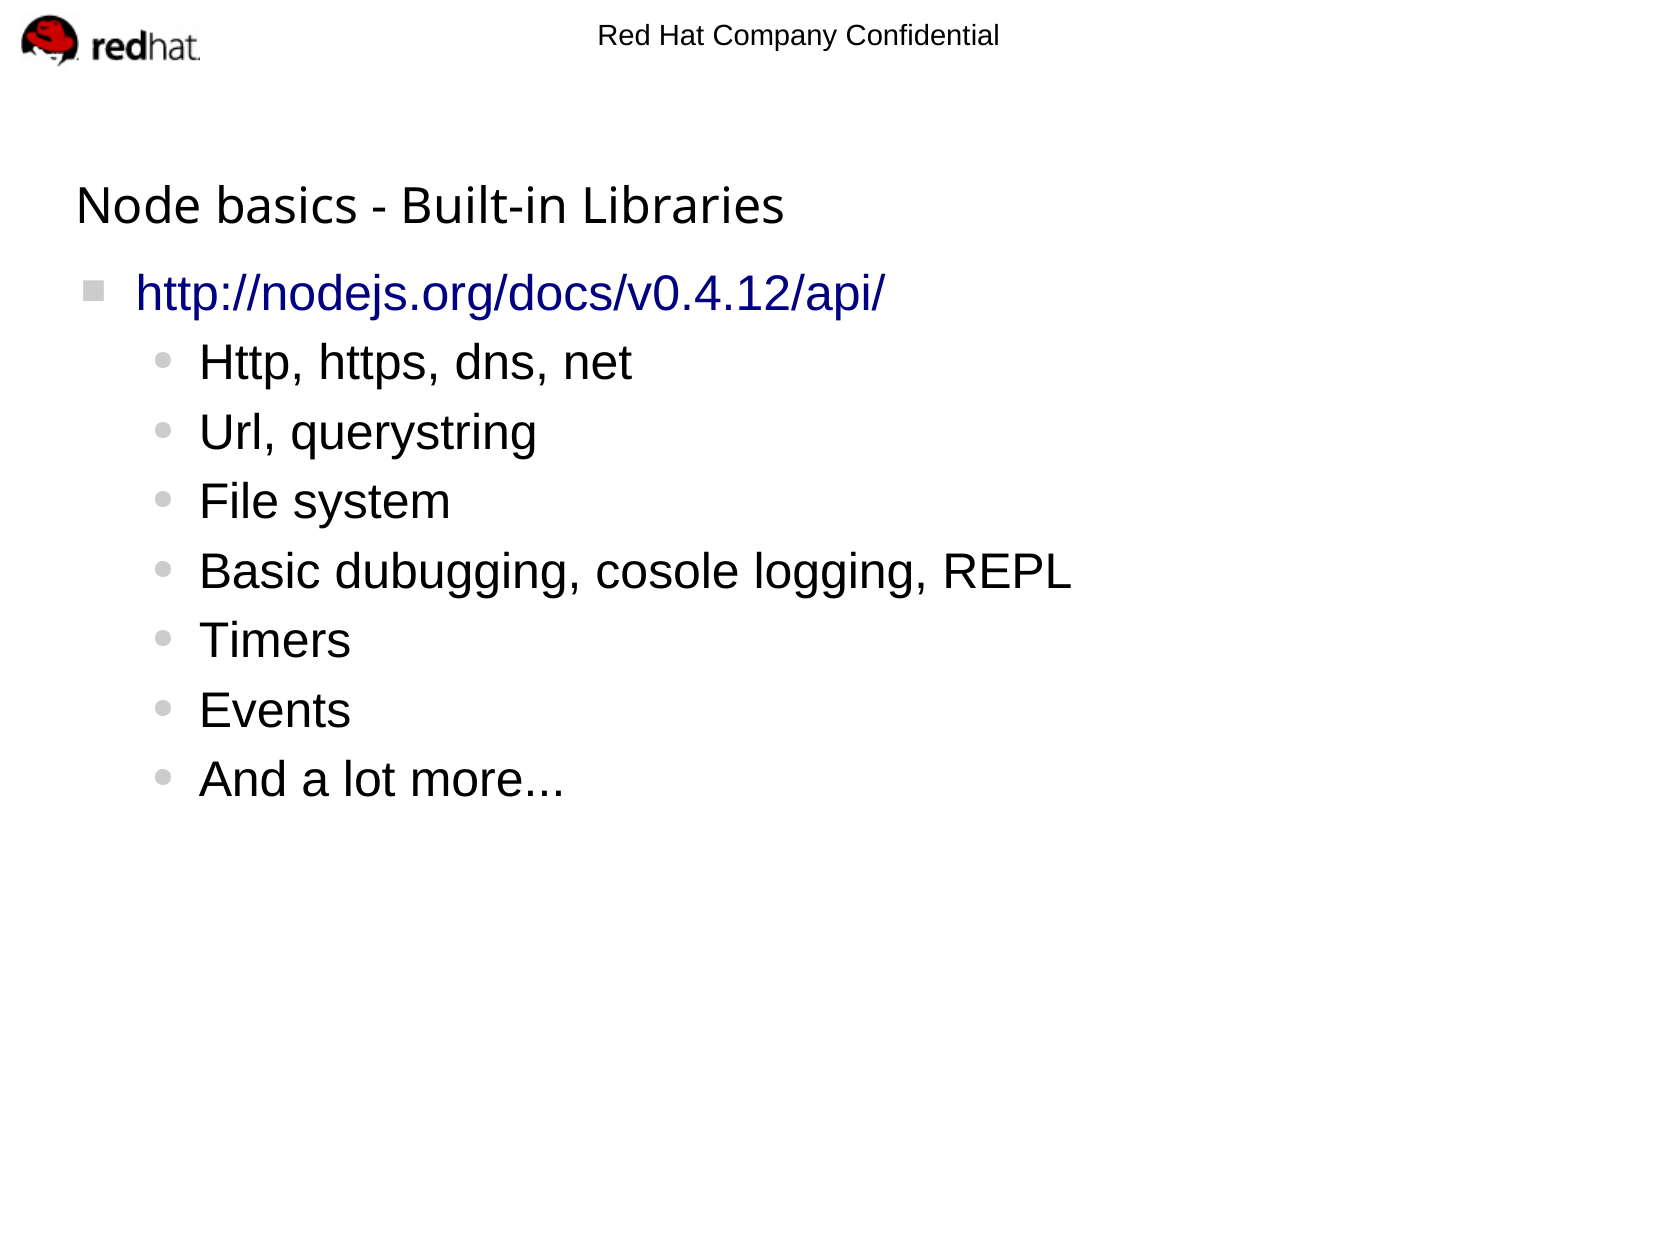

# Node basics - Built-in Libraries
http://nodejs.org/docs/v0.4.12/api/
Http, https, dns, net
Url, querystring
File system
Basic dubugging, cosole logging, REPL
Timers
Events
And a lot more...